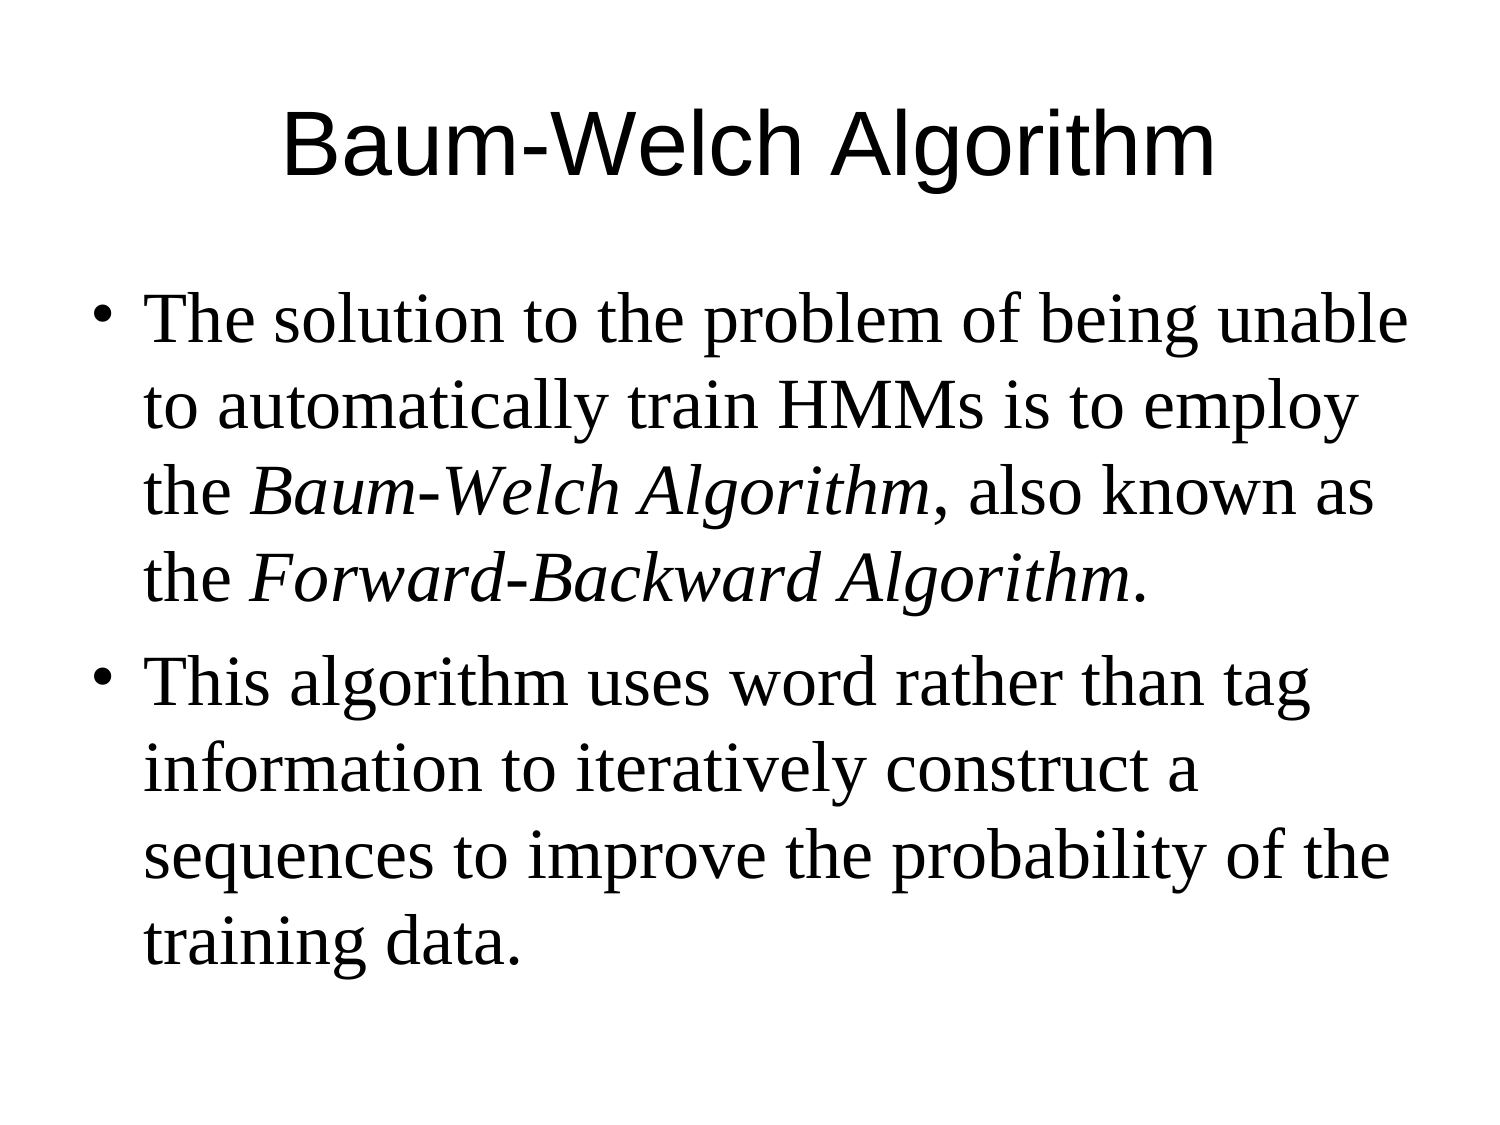

# Baum-Welch Algorithm
The solution to the problem of being unable to automatically train HMMs is to employ the Baum-Welch Algorithm, also known as the Forward-Backward Algorithm.
This algorithm uses word rather than tag information to iteratively construct a sequences to improve the probability of the training data.